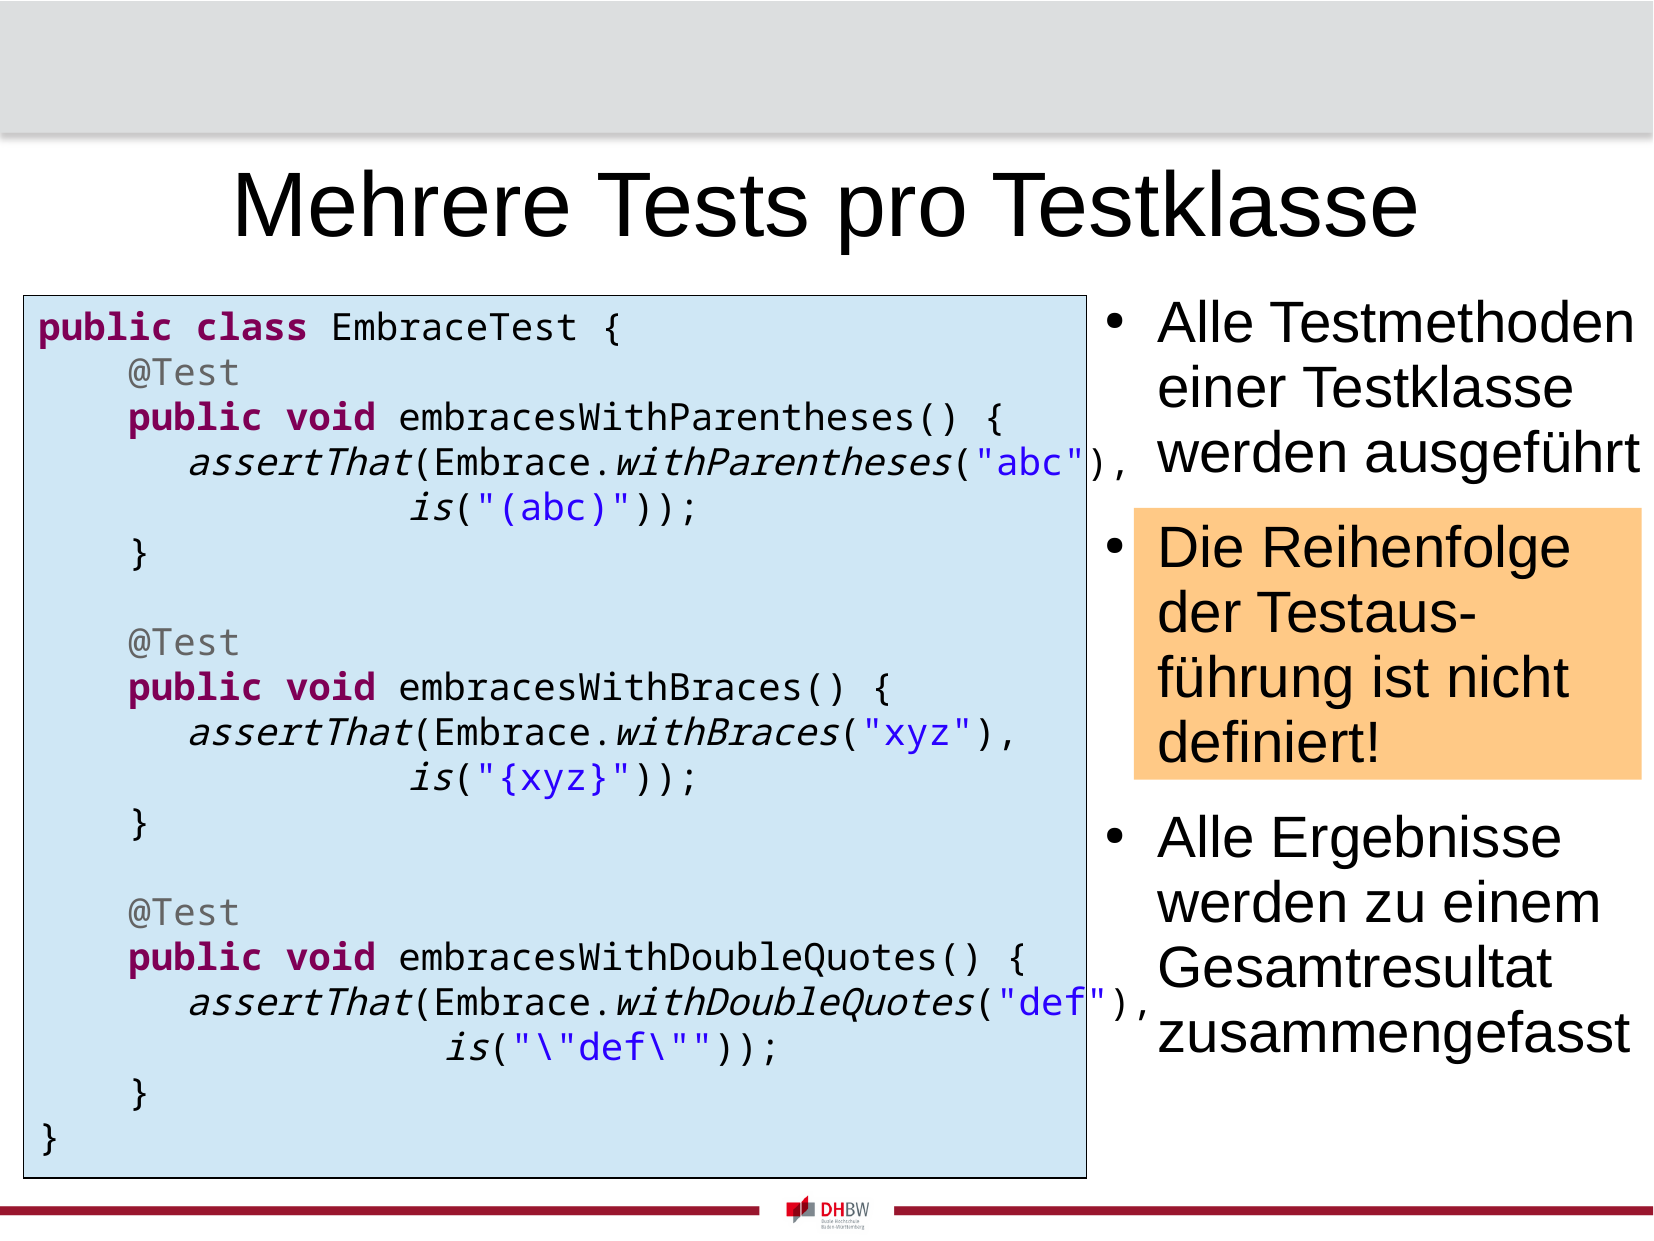

# Mehrere Tests pro Testklasse
Alle Testmethoden einer Testklasse werden ausgeführt
Die Reihenfolge der Testaus-führung ist nicht definiert!
Alle Ergebnisse werden zu einem Gesamtresultat zusammengefasst
public class EmbraceTest {
 @Test
 public void embracesWithParentheses() {
 	assertThat(Embrace.withParentheses("abc"),
					is("(abc)"));
 }
 @Test
 public void embracesWithBraces() {
 	assertThat(Embrace.withBraces("xyz"),
					is("{xyz}"));
 }
 @Test
 public void embracesWithDoubleQuotes() {
 	assertThat(Embrace.withDoubleQuotes("def"),
 is("\"def\""));
 }
}